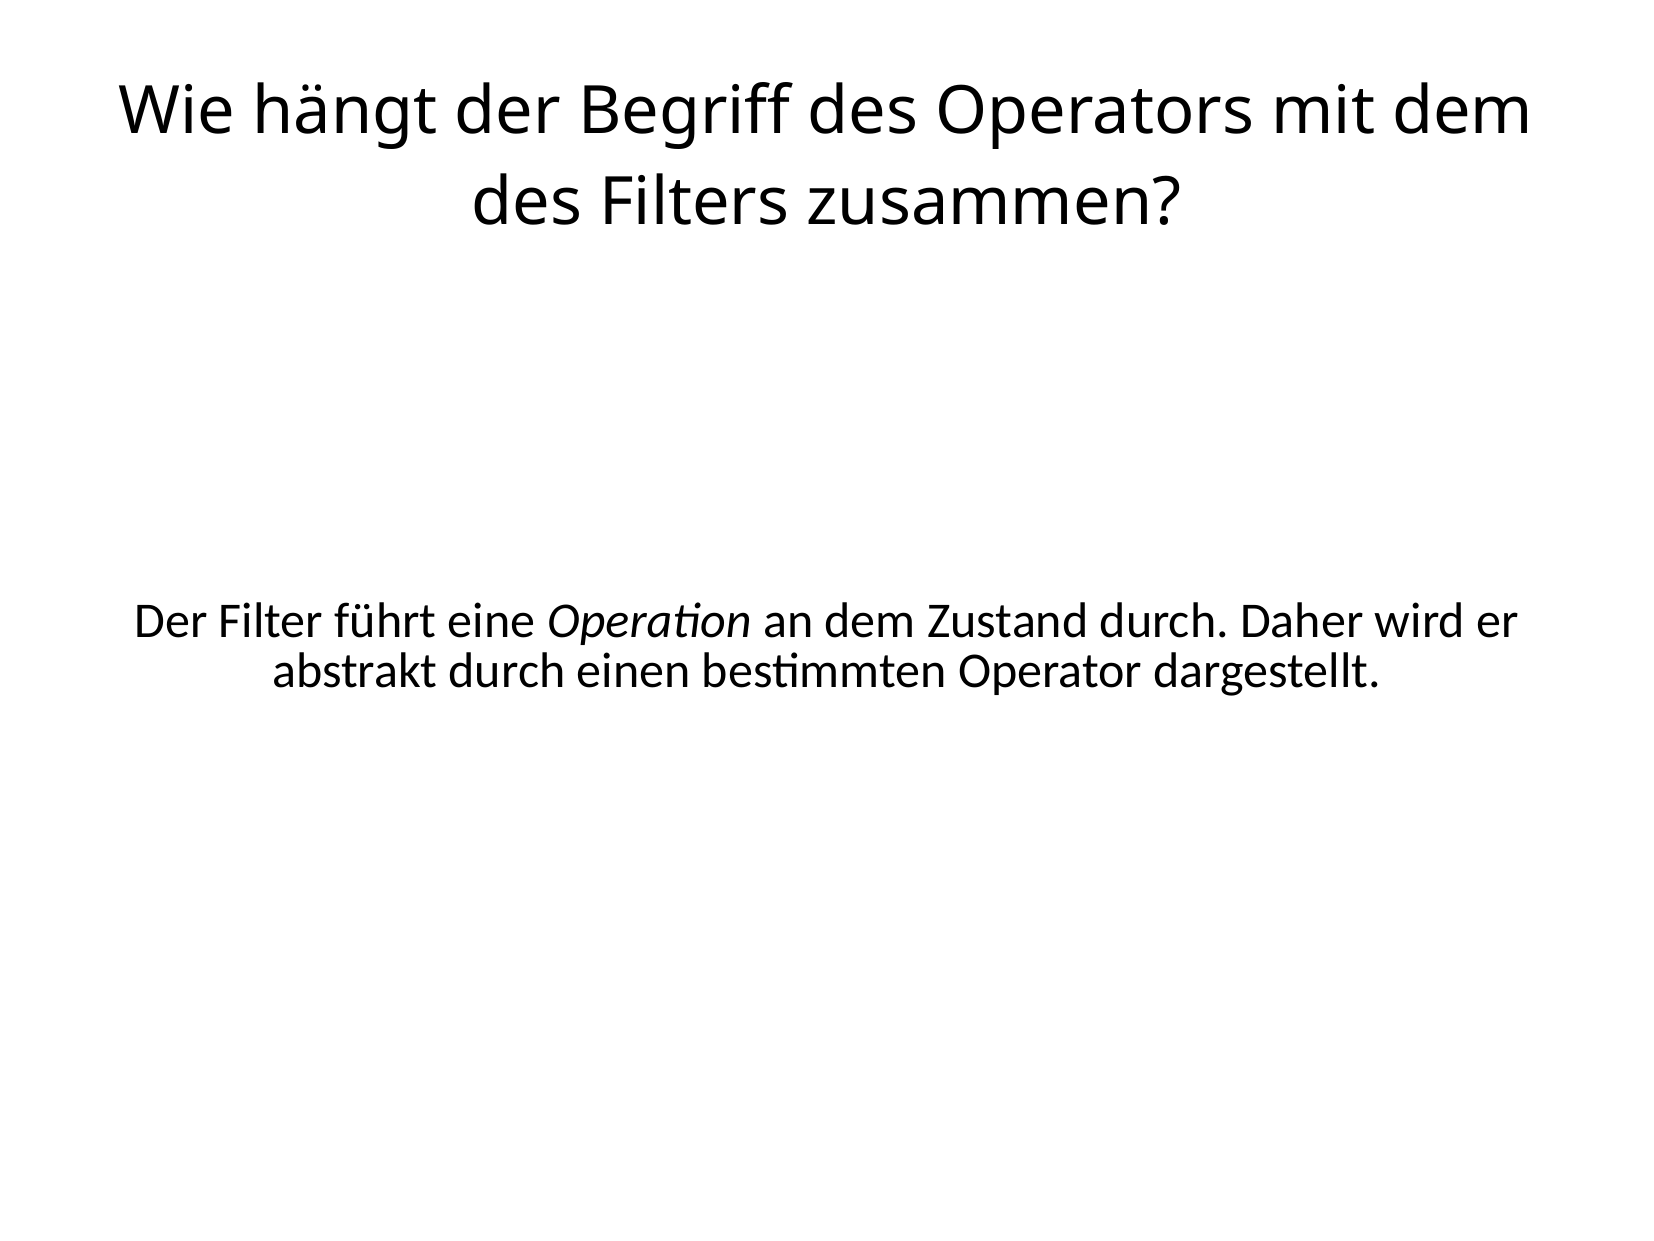

# Wie hängt der Begriff des Operators mit dem des Filters zusammen?
Der Filter führt eine Operation an dem Zustand durch. Daher wird er abstrakt durch einen bestimmten Operator dargestellt.